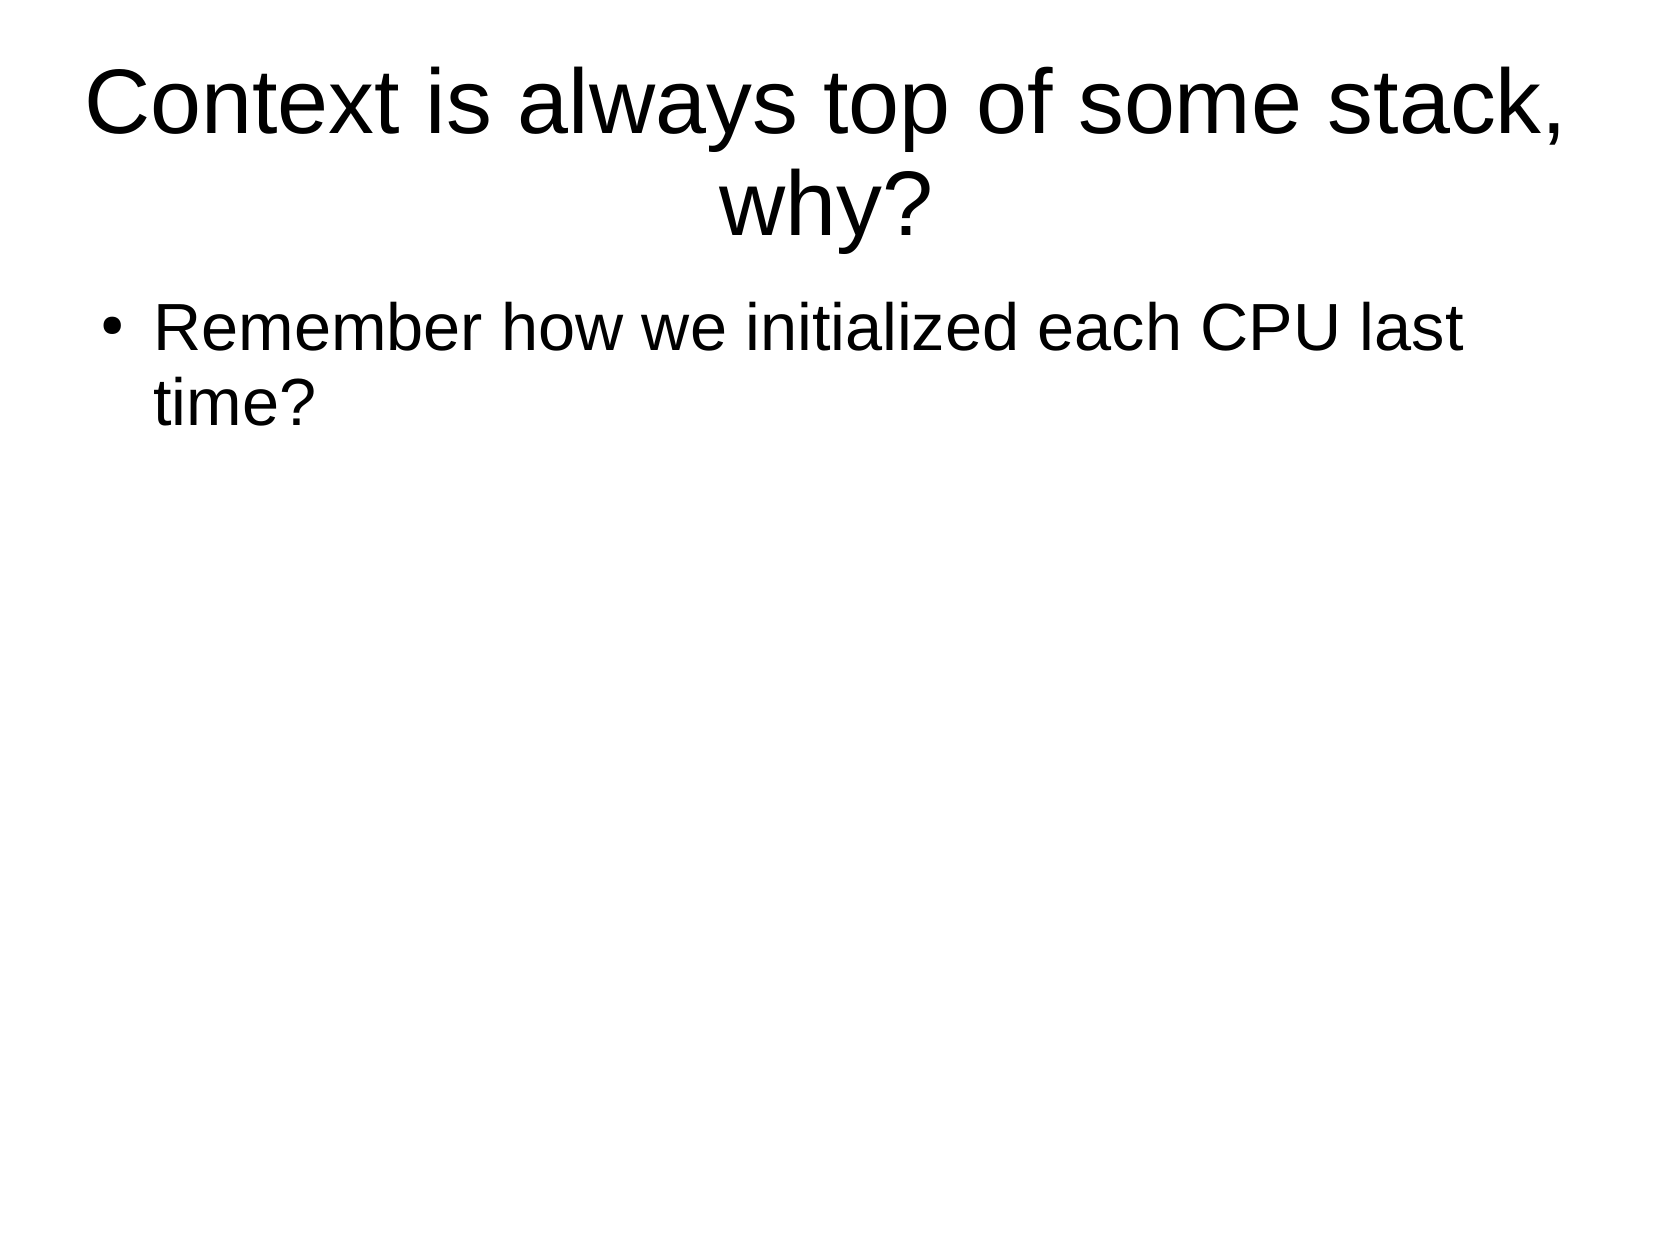

# Context is always top of some stack, why?
Remember how we initialized each CPU last time?